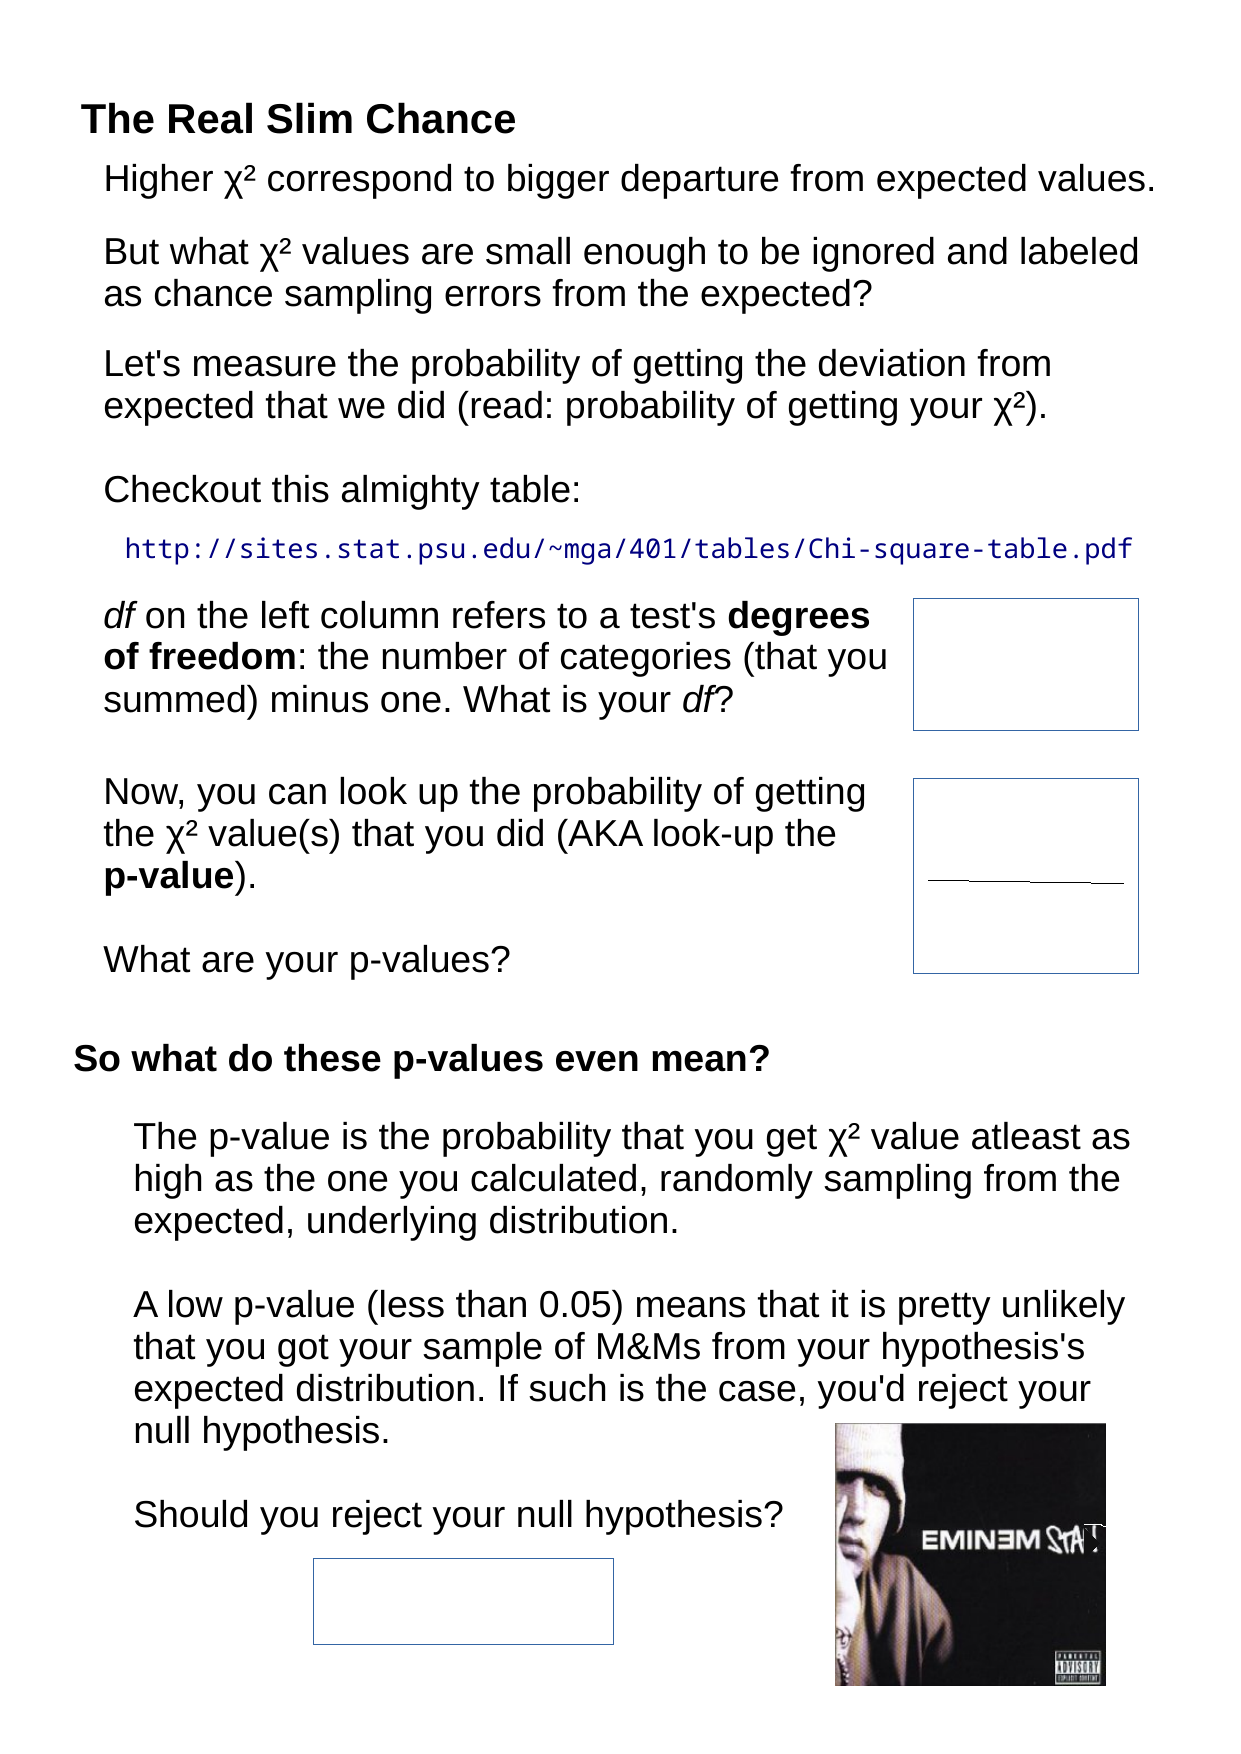

The Real Slim Chance
Higher χ² correspond to bigger departure from expected values.
But what χ² values are small enough to be ignored and labeled as chance sampling errors from the expected?
Let's measure the probability of getting the deviation from expected that we did (read: probability of getting your χ²).
Checkout this almighty table:
http://sites.stat.psu.edu/~mga/401/tables/Chi-square-table.pdf
df on the left column refers to a test's degrees of freedom: the number of categories (that you summed) minus one. What is your df?
Now, you can look up the probability of getting the χ² value(s) that you did (AKA look-up the p-value).
What are your p-values?
So what do these p-values even mean?
The p-value is the probability that you get χ² value atleast as high as the one you calculated, randomly sampling from the expected, underlying distribution.
A low p-value (less than 0.05) means that it is pretty unlikely that you got your sample of M&Ms from your hypothesis's expected distribution. If such is the case, you'd reject your null hypothesis.
Should you reject your null hypothesis?